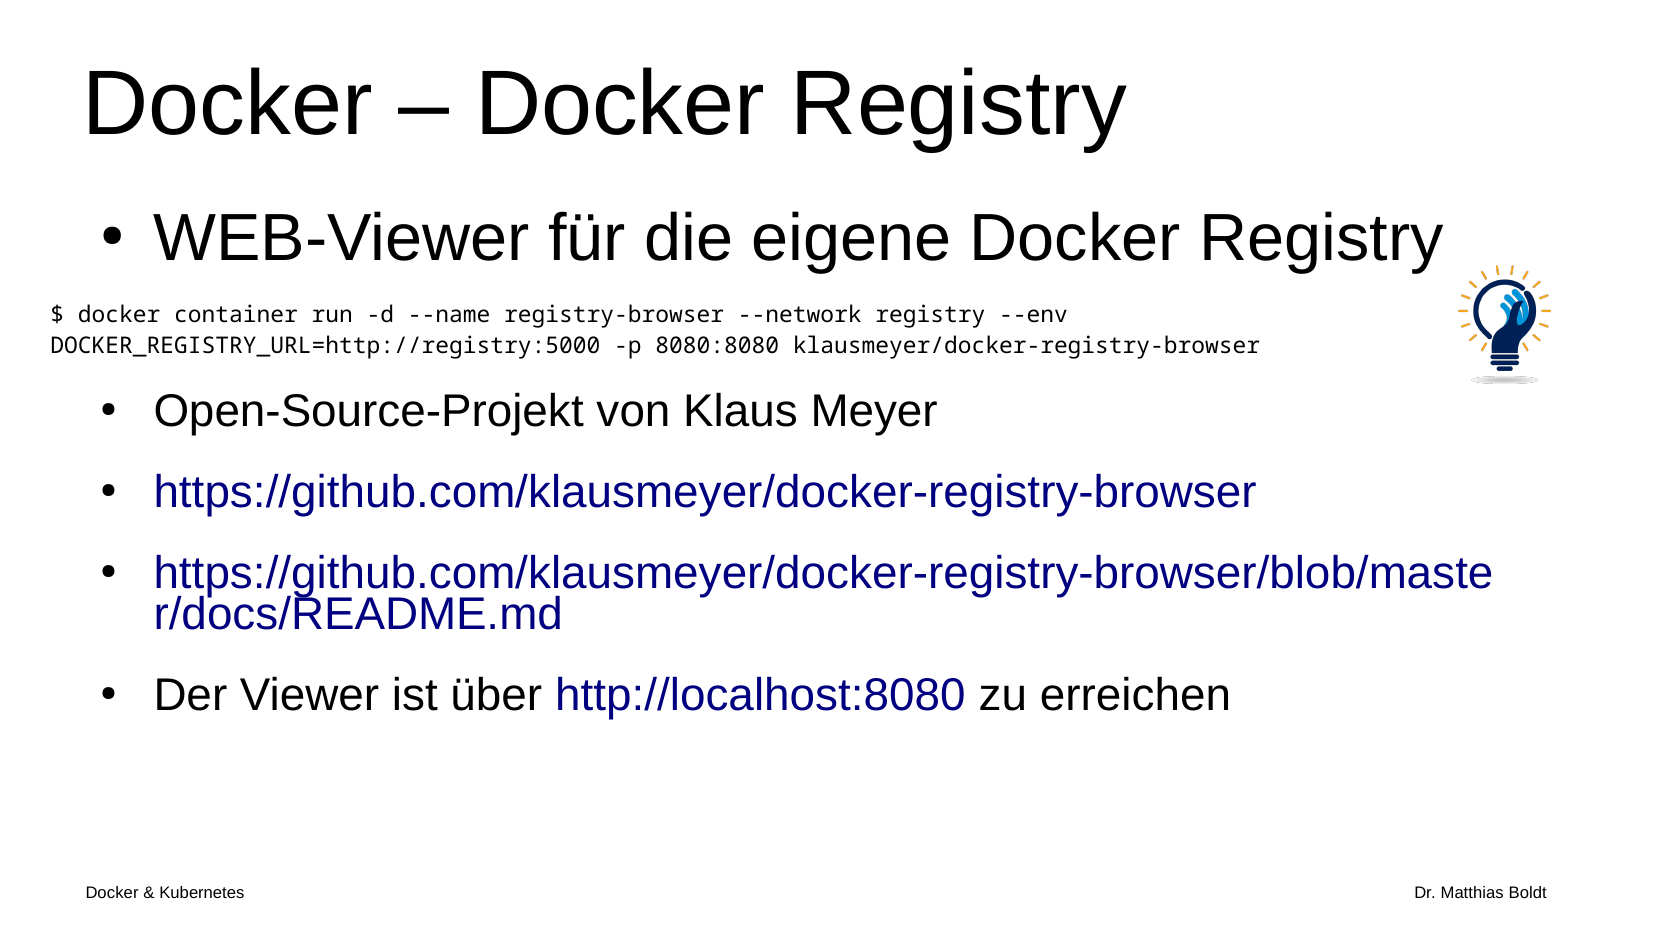

# Docker – Docker Registry
WEB-Viewer für die eigene Docker Registry
Open-Source-Projekt von Klaus Meyer
https://github.com/klausmeyer/docker-registry-browser
https://github.com/klausmeyer/docker-registry-browser/blob/master/docs/README.md
Der Viewer ist über http://localhost:8080 zu erreichen
$ docker container run -d --name registry-browser --network registry --env DOCKER_REGISTRY_URL=http://registry:5000 -p 8080:8080 klausmeyer/docker-registry-browser
Docker & Kubernetes																Dr. Matthias Boldt